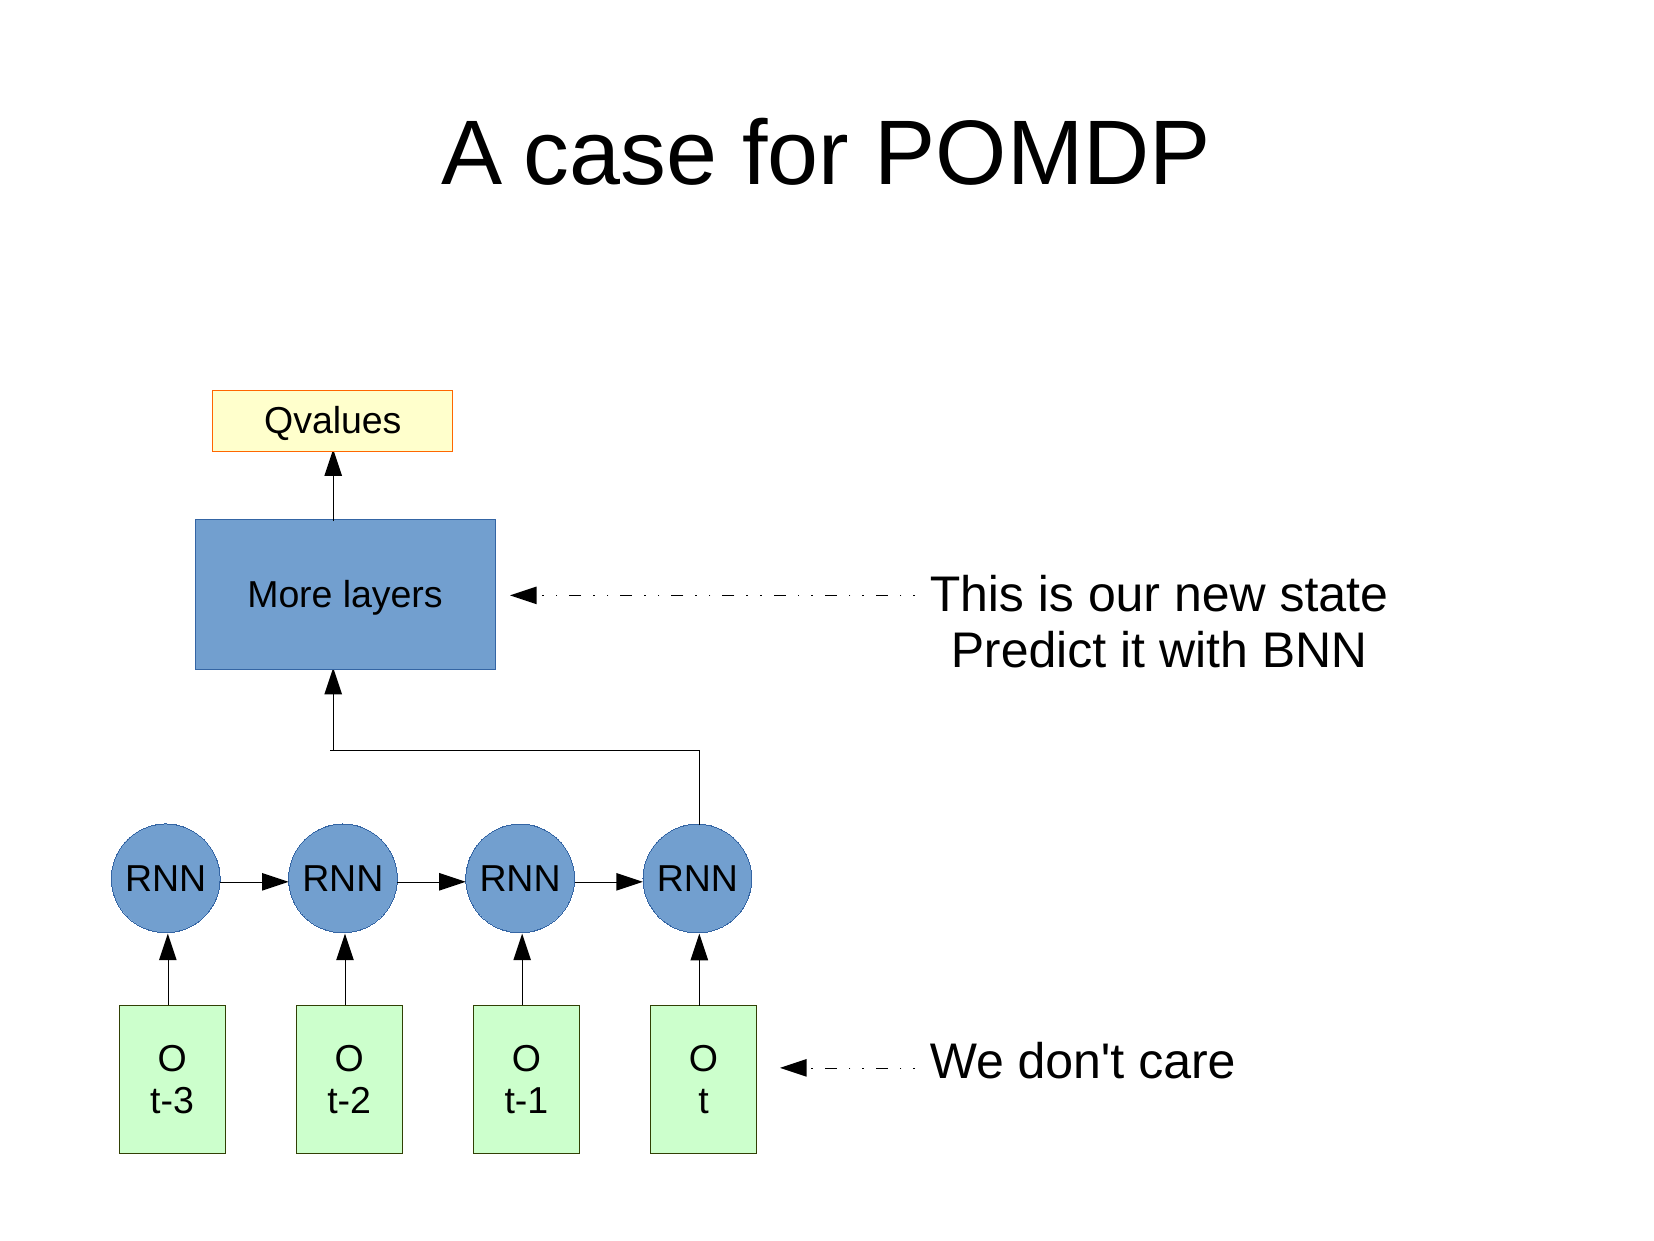

# A case for POMDP
Qvalues
More layers
This is our new state
Predict it with BNN
RNN
RNN
RNN
RNN
O
t-3
O
t-2
O
t-1
O
t
We don't care